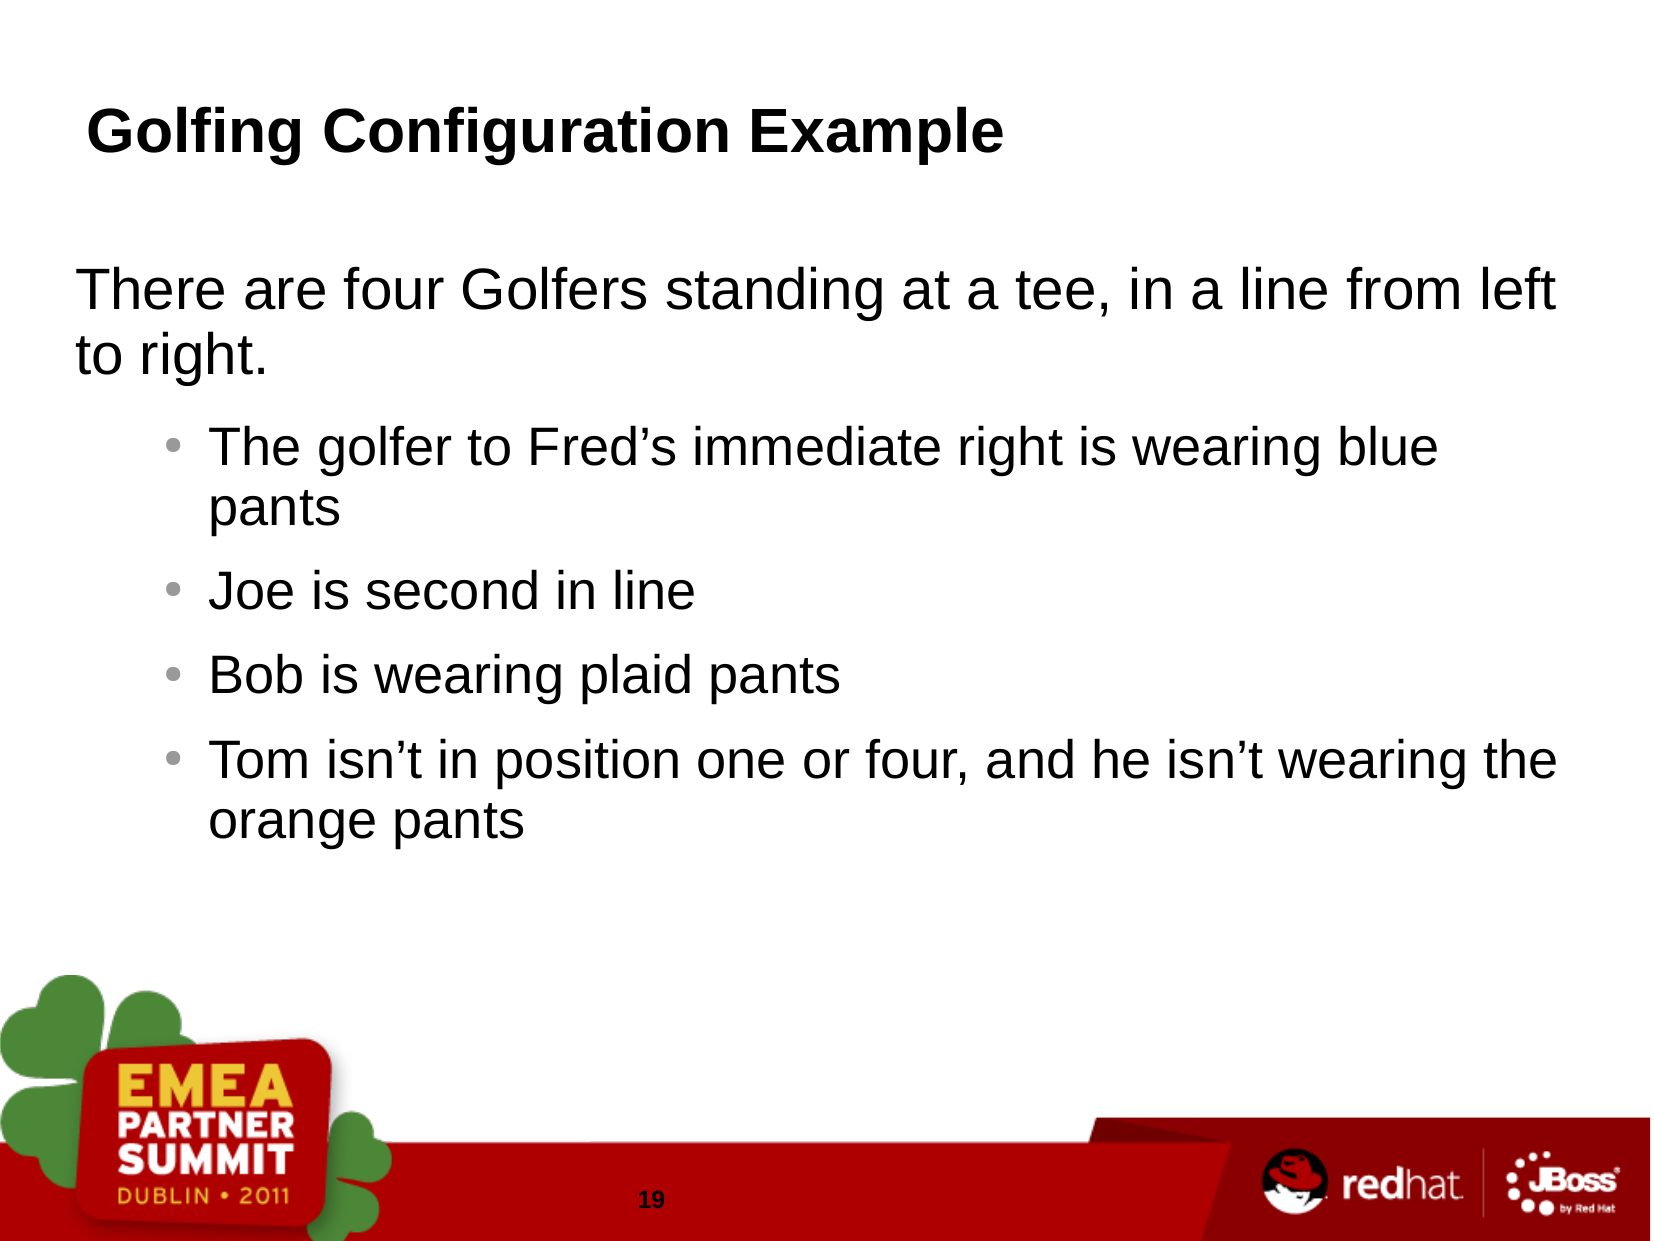

# Golfing Configuration Example
There are four Golfers standing at a tee, in a line from left to right.
The golfer to Fred’s immediate right is wearing blue pants
Joe is second in line
Bob is wearing plaid pants
Tom isn’t in position one or four, and he isn’t wearing the orange pants